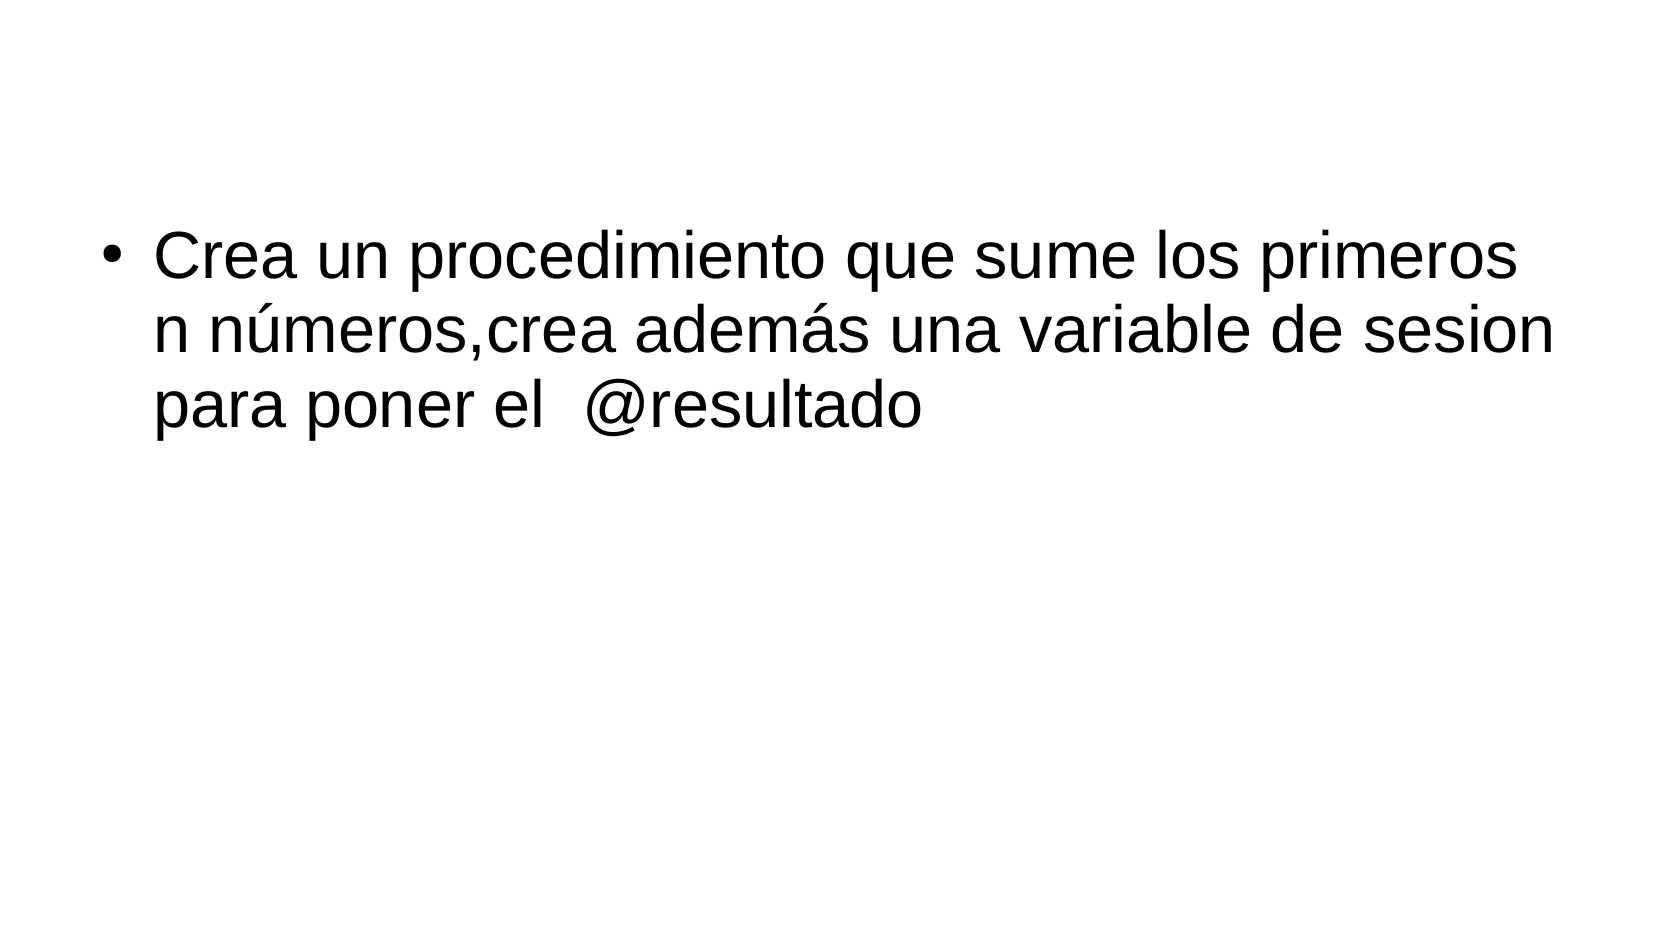

# Crea un procedimiento que sume los primeros n números,crea además una variable de sesion para poner el @resultado